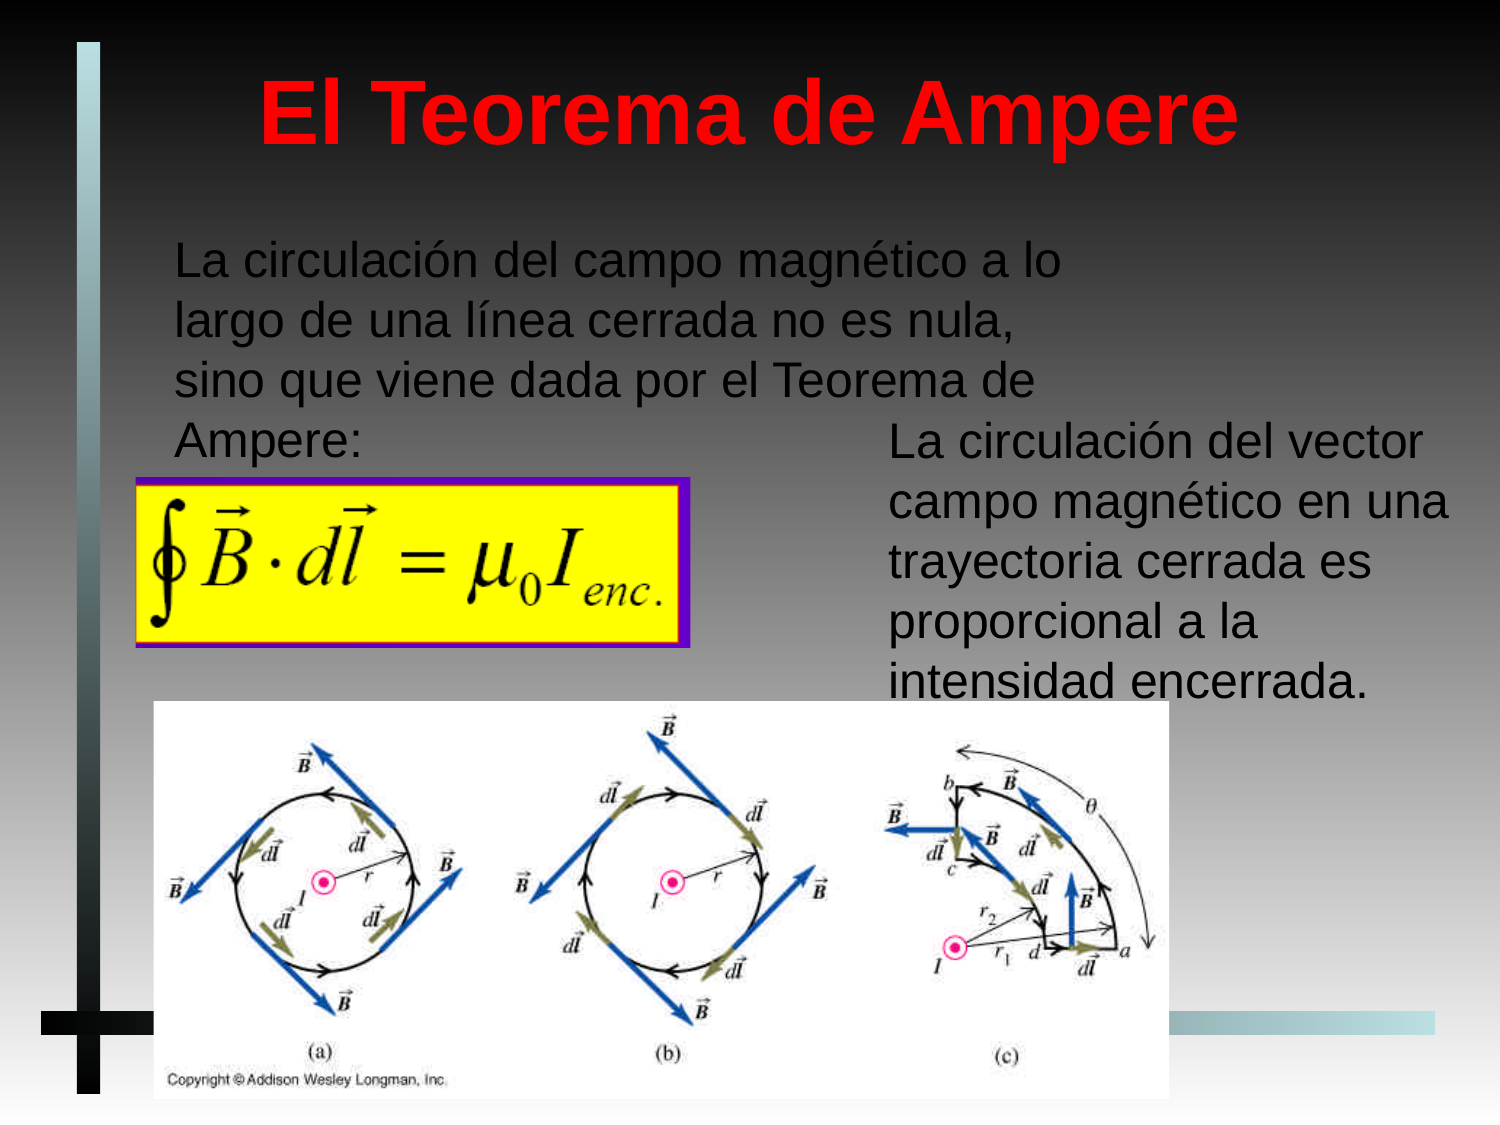

# El Teorema de Ampere
La circulación del campo magnético a lo largo de una línea cerrada no es nula, sino que viene dada por el Teorema de Ampere:
La circulación del vector campo magnético en una trayectoria cerrada es proporcional a la intensidad encerrada.